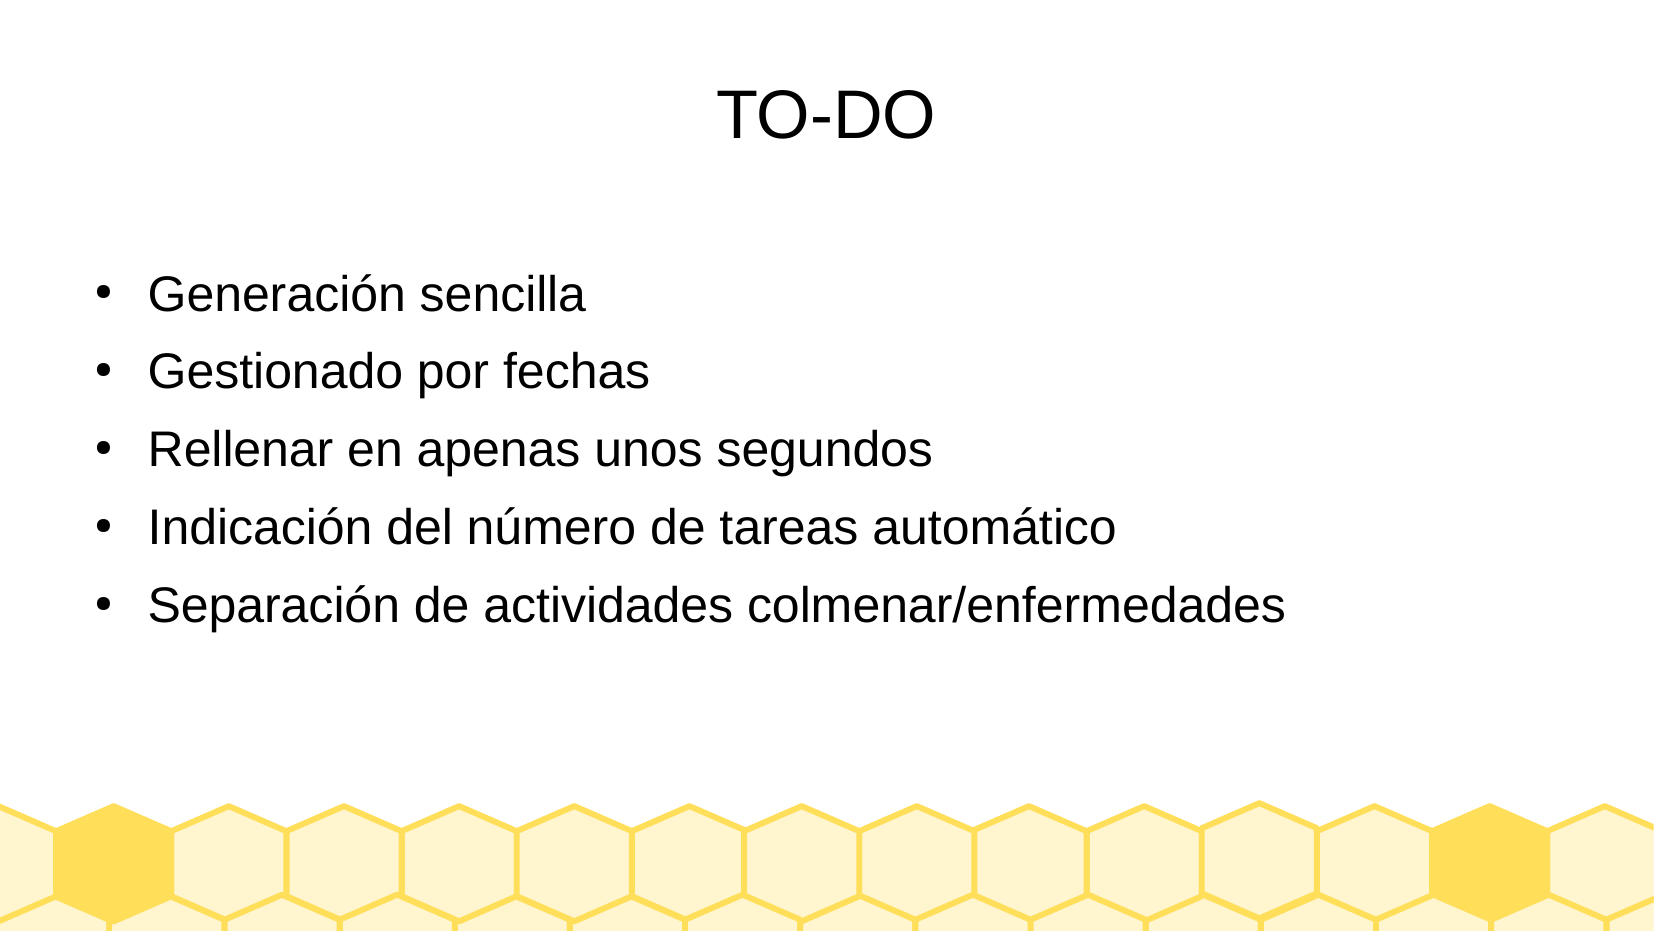

# TO-DO
Generación sencilla
Gestionado por fechas
Rellenar en apenas unos segundos
Indicación del número de tareas automático
Separación de actividades colmenar/enfermedades